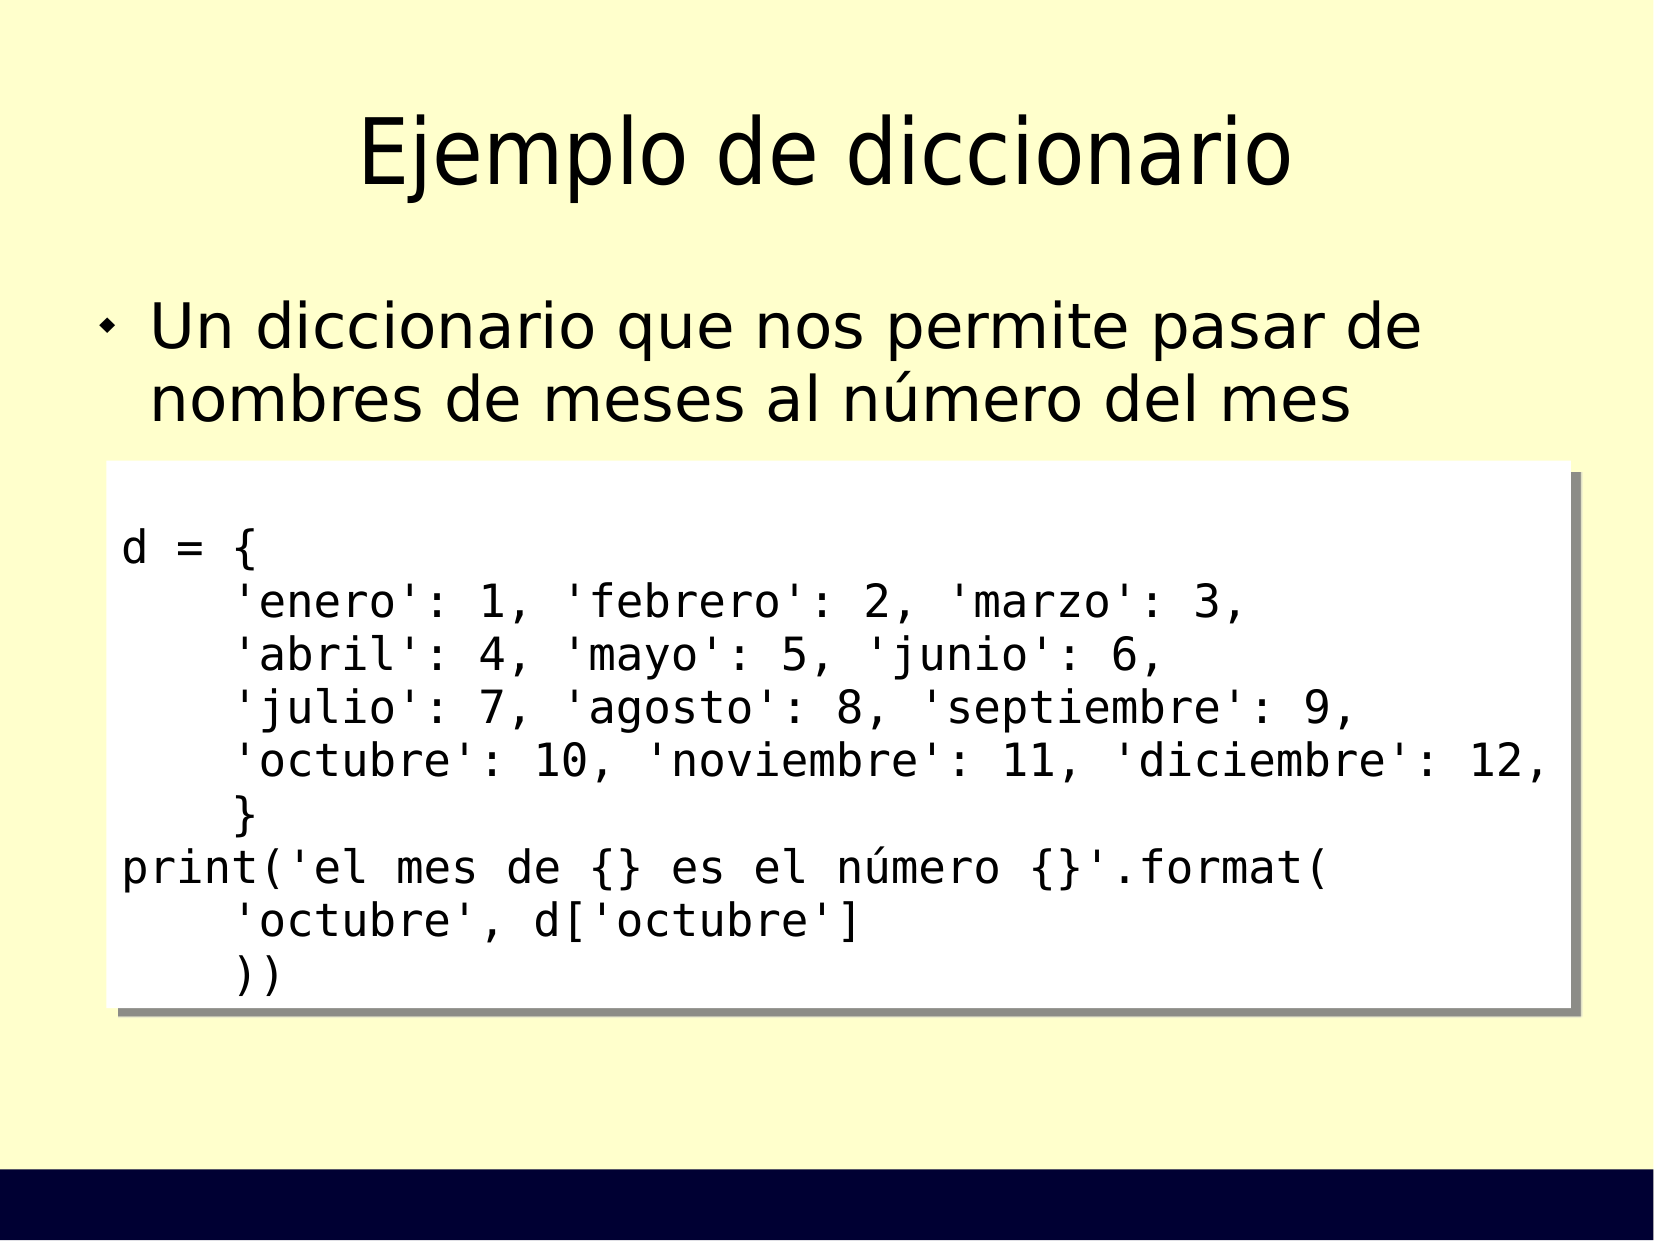

# Ejemplo de diccionario
Un diccionario que nos permite pasar de nombres de meses al número del mes
d = {
 'enero': 1, 'febrero': 2, 'marzo': 3,
 'abril': 4, 'mayo': 5, 'junio': 6,
 'julio': 7, 'agosto': 8, 'septiembre': 9,
 'octubre': 10, 'noviembre': 11, 'diciembre': 12,
 }
print('el mes de {} es el número {}'.format(
 'octubre', d['octubre']
 ))